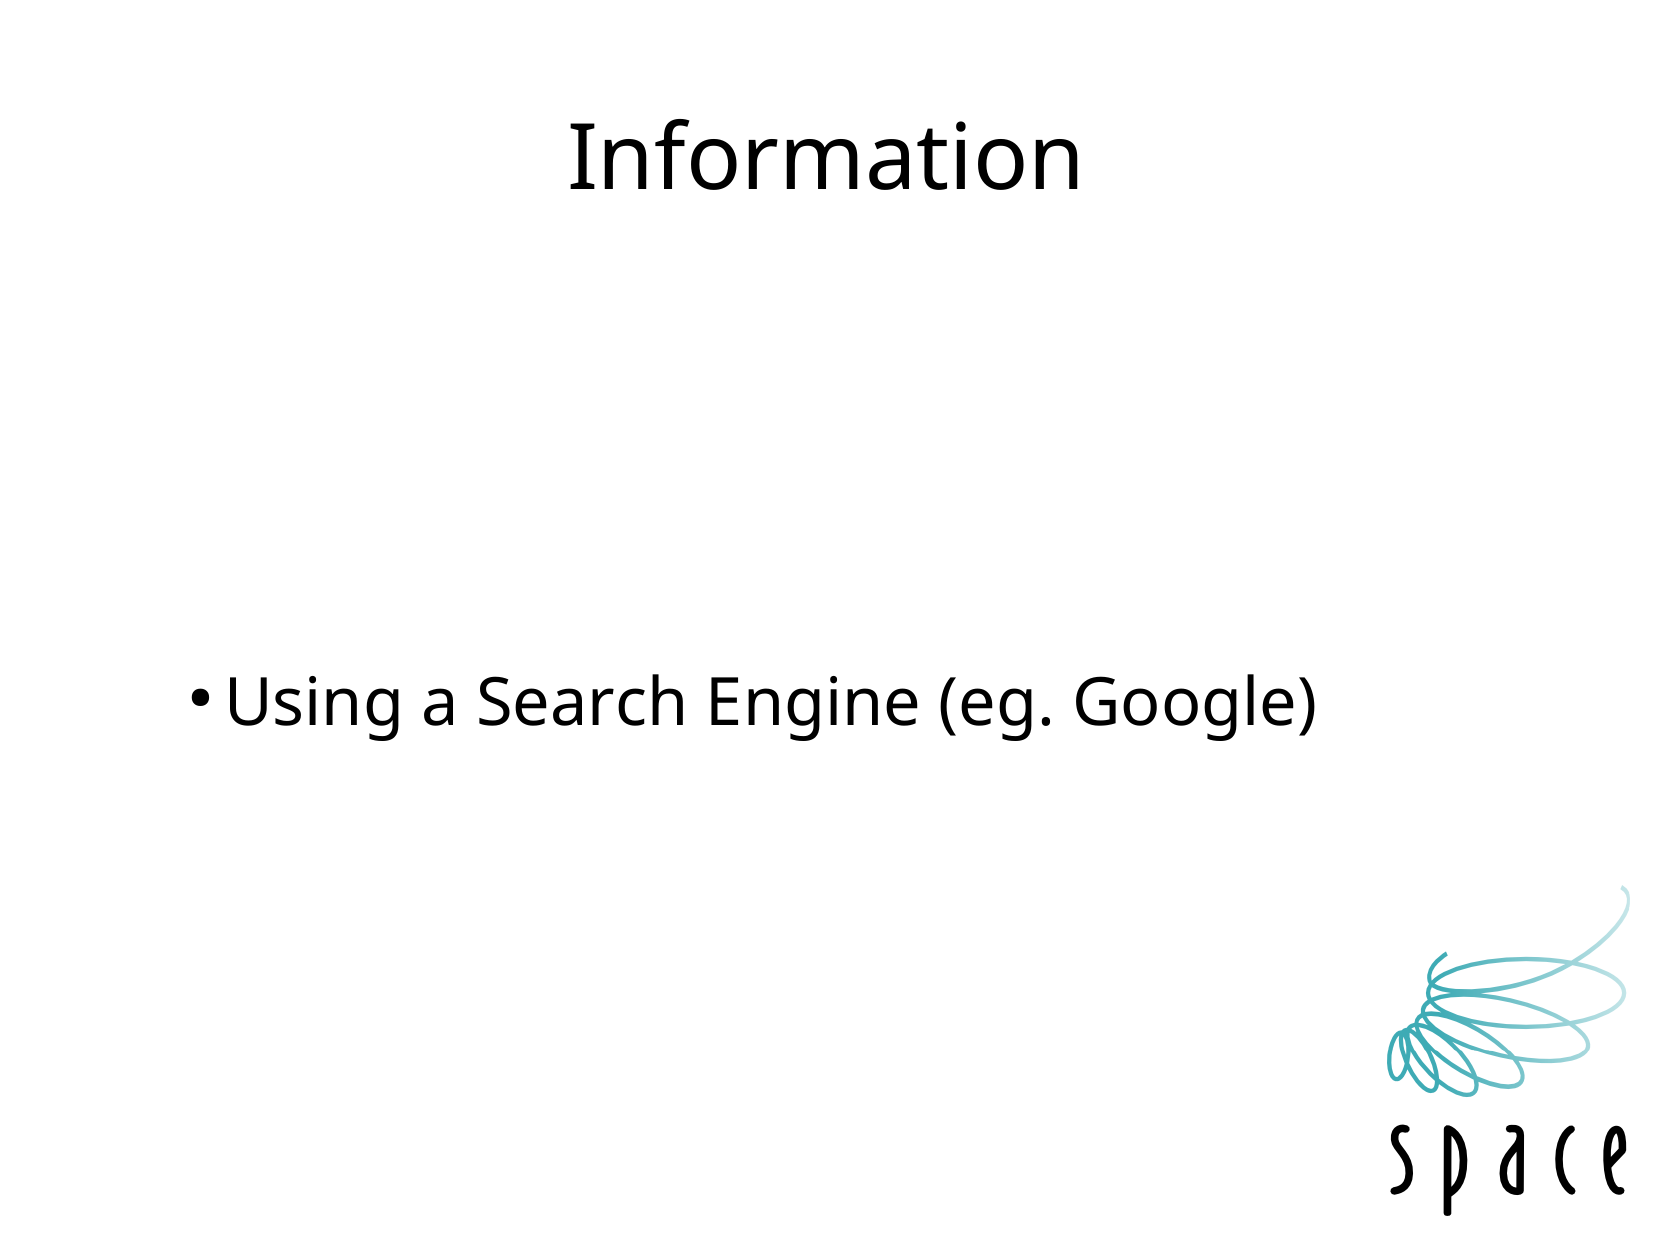

# Information
Using a Search Engine (eg. Google)‏